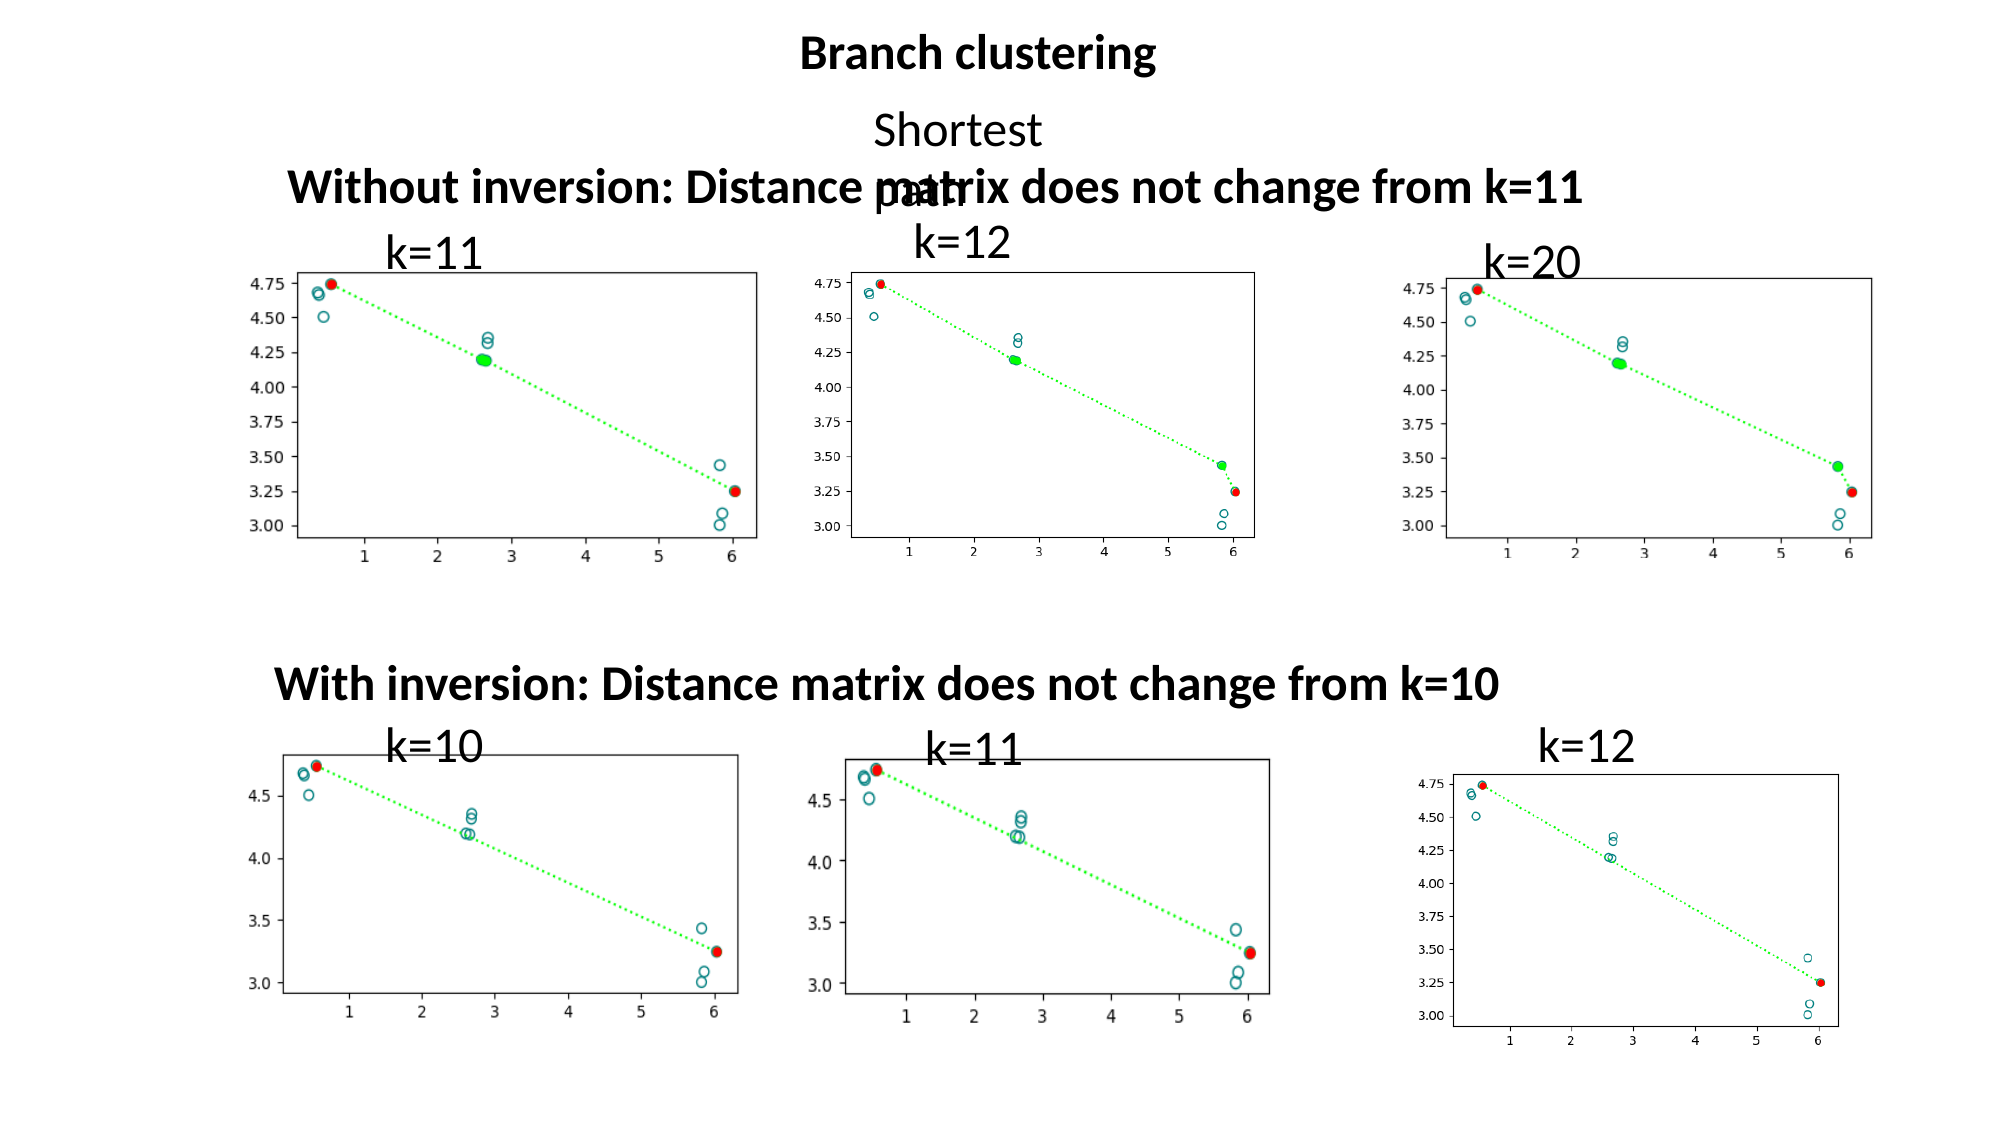

Branch clustering
Shortest path
Without inversion: Distance matrix does not change from k=11
k=11
k=12
k=20
With inversion: Distance matrix does not change from k=10
k=10
k=12
k=11